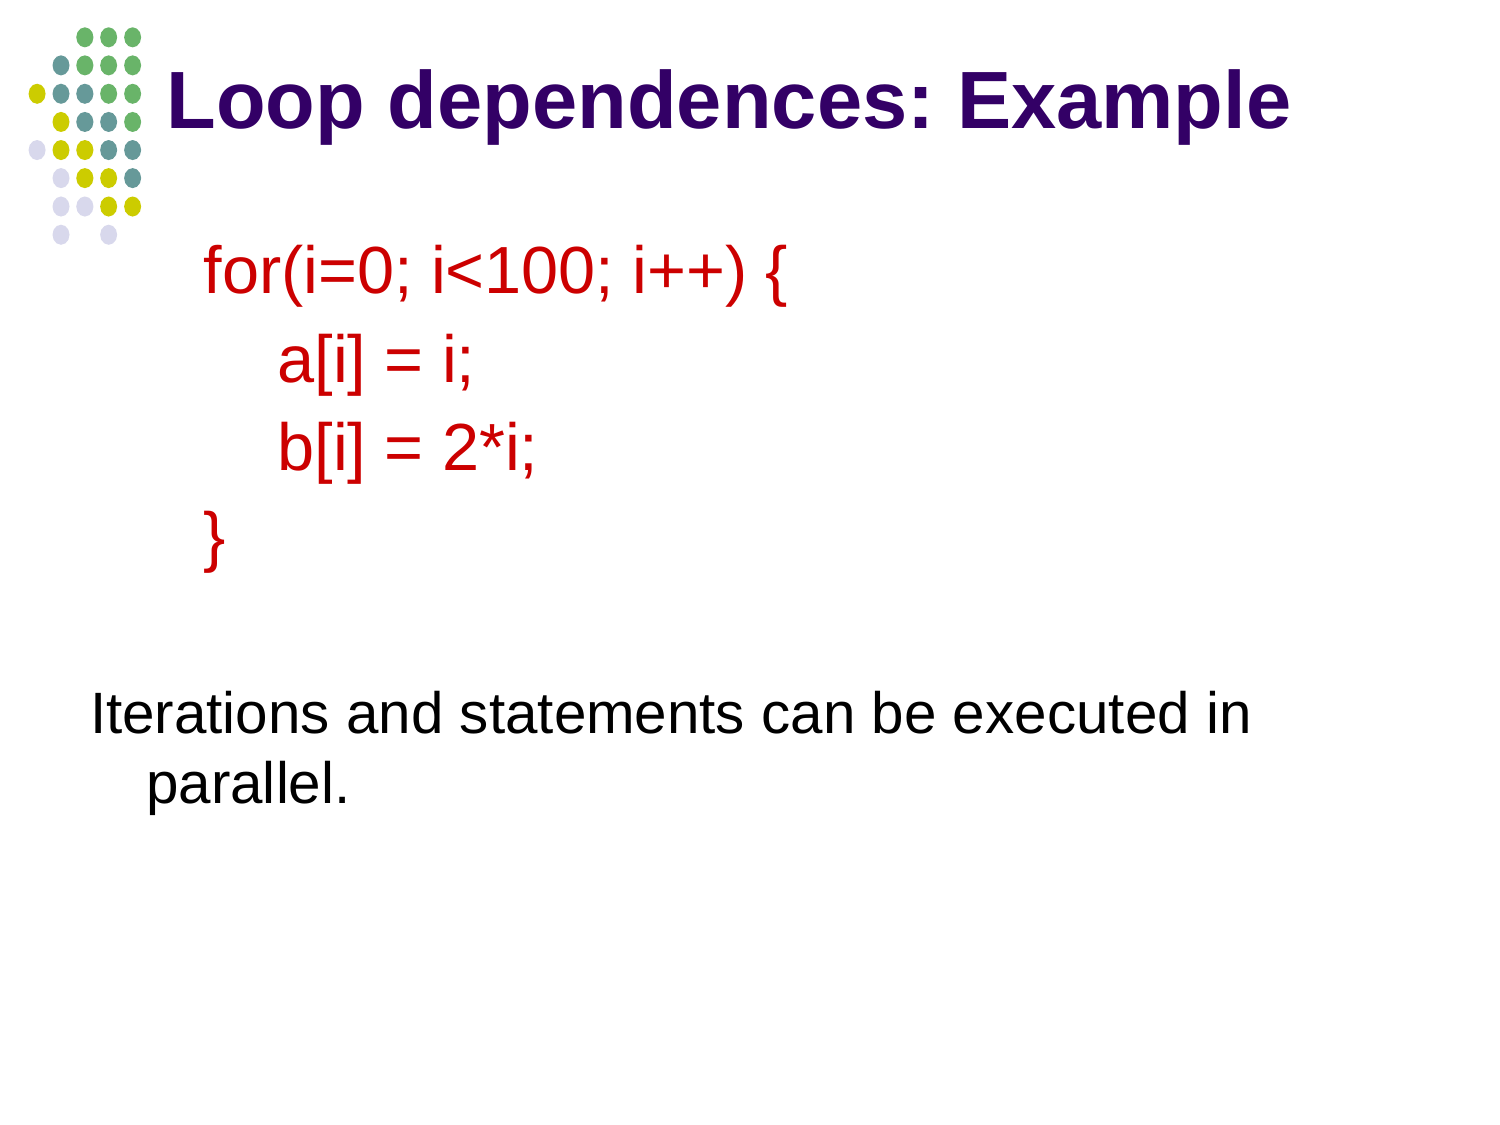

# Loop dependences: Example
for(i=0; i<100; i++) {
 a[i] = i;
 b[i] = 2*i;
}
Iterations and statements can be executed in parallel.